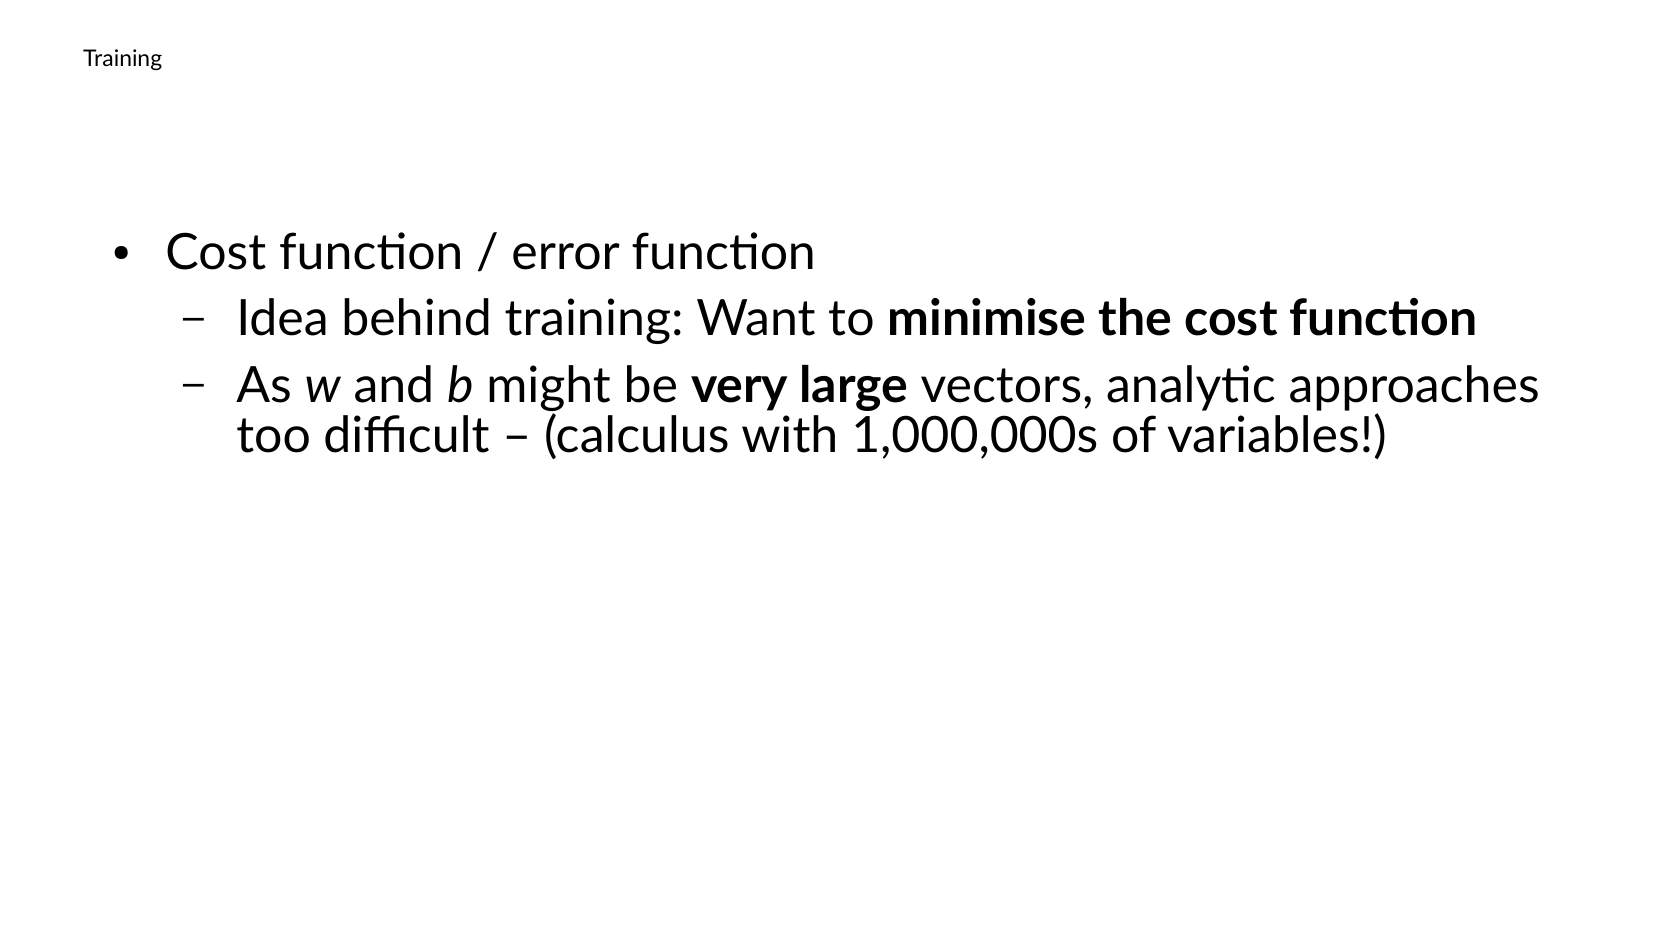

# Training
Cost function / error function
Idea behind training: Want to minimise the cost function
As w and b might be very large vectors, analytic approaches too difficult – (calculus with 1,000,000s of variables!)